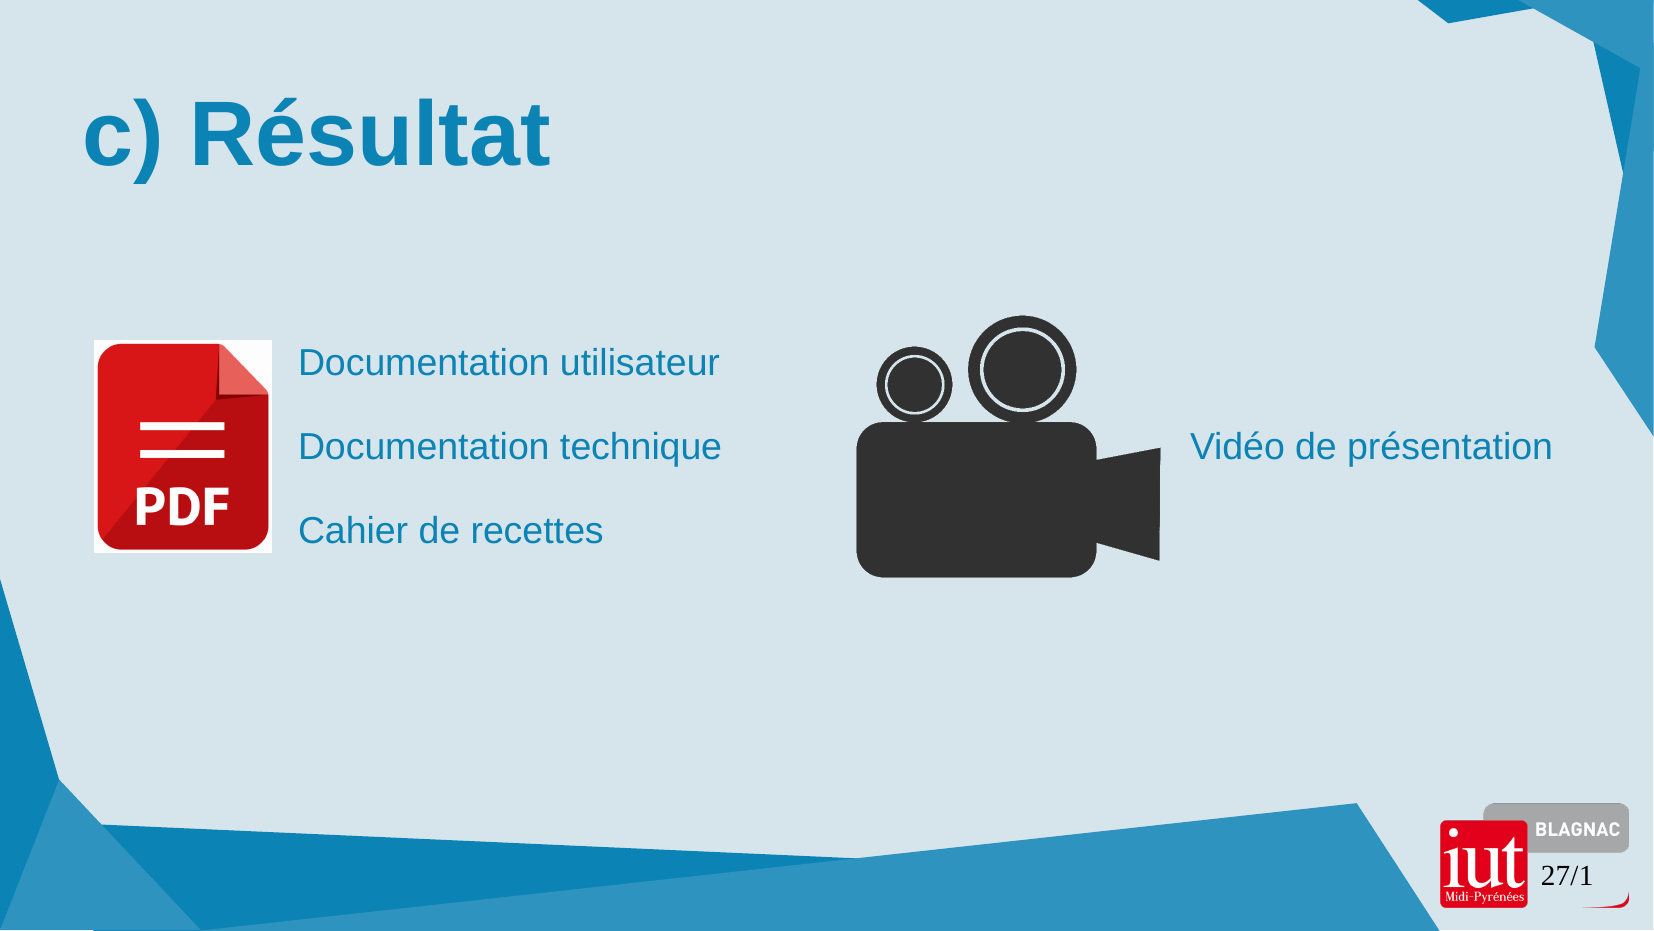

# c) Résultat
Documentation utilisateur
Documentation technique
Cahier de recettes
Vidéo de présentation
27